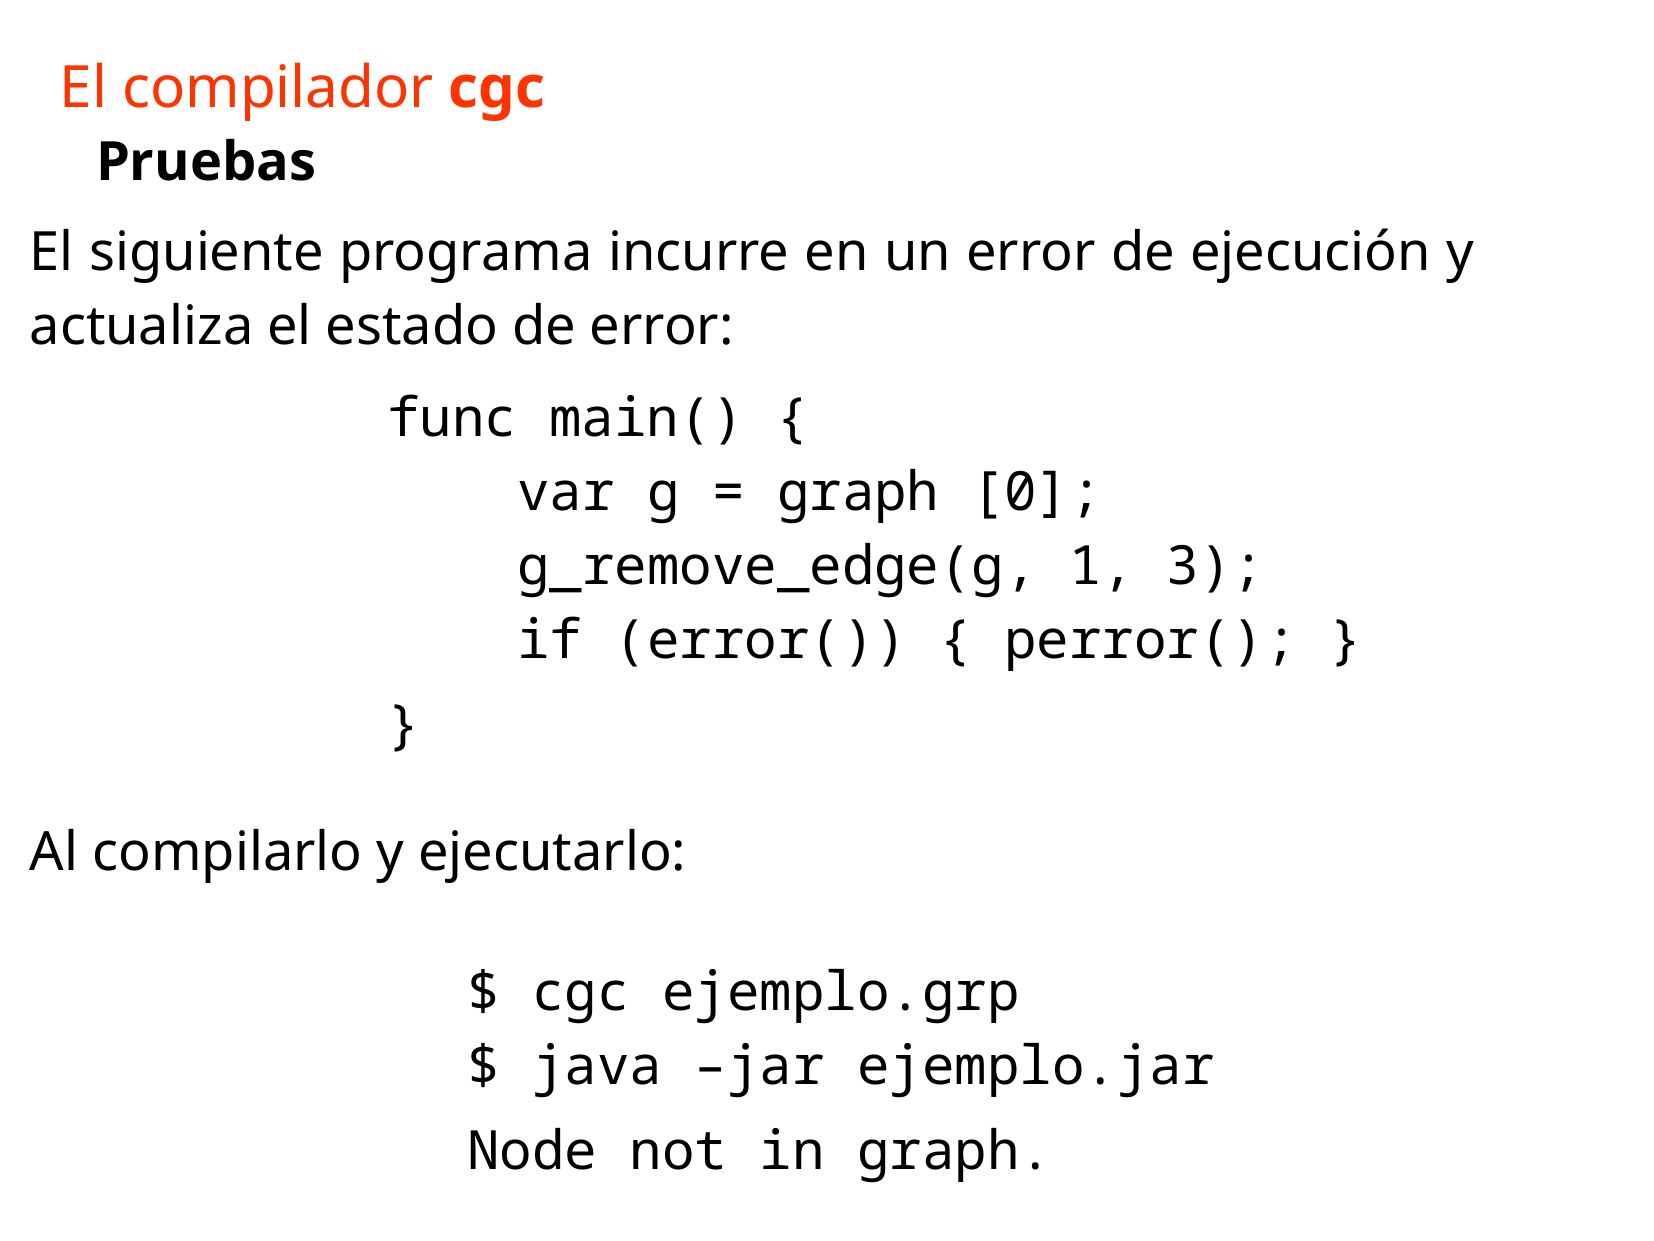

El compilador cgc
Pruebas
El siguiente programa incurre en un error de ejecución y actualiza el estado de error:
func main() {
 var g = graph [0];
 g_remove_edge(g, 1, 3);
 if (error()) { perror(); }
}
Al compilarlo y ejecutarlo:
$ cgc ejemplo.grp
$ java –jar ejemplo.jar
Node not in graph.